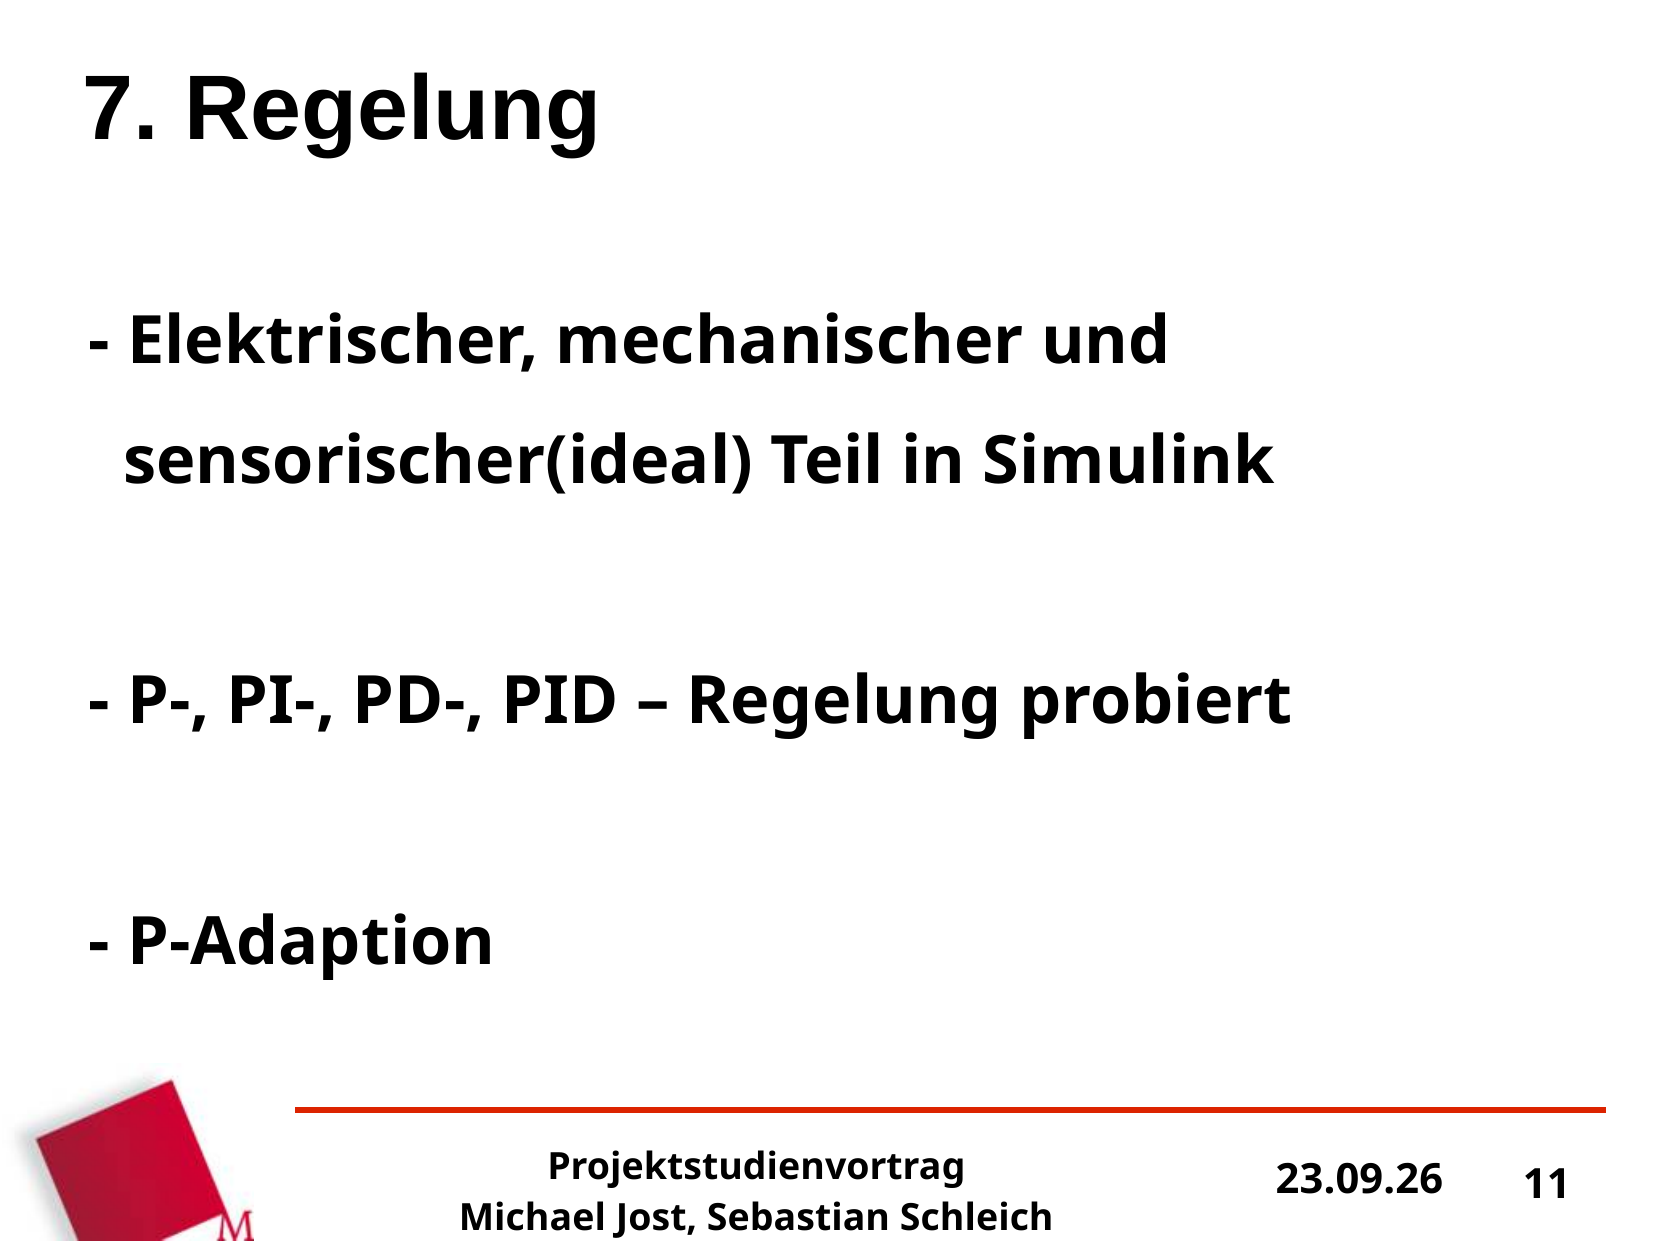

7. Regelung
# - Elektrischer, mechanischer und
 sensorischer(ideal) Teil in Simulink
- P-, PI-, PD-, PID – Regelung probiert
- P-Adaption
11